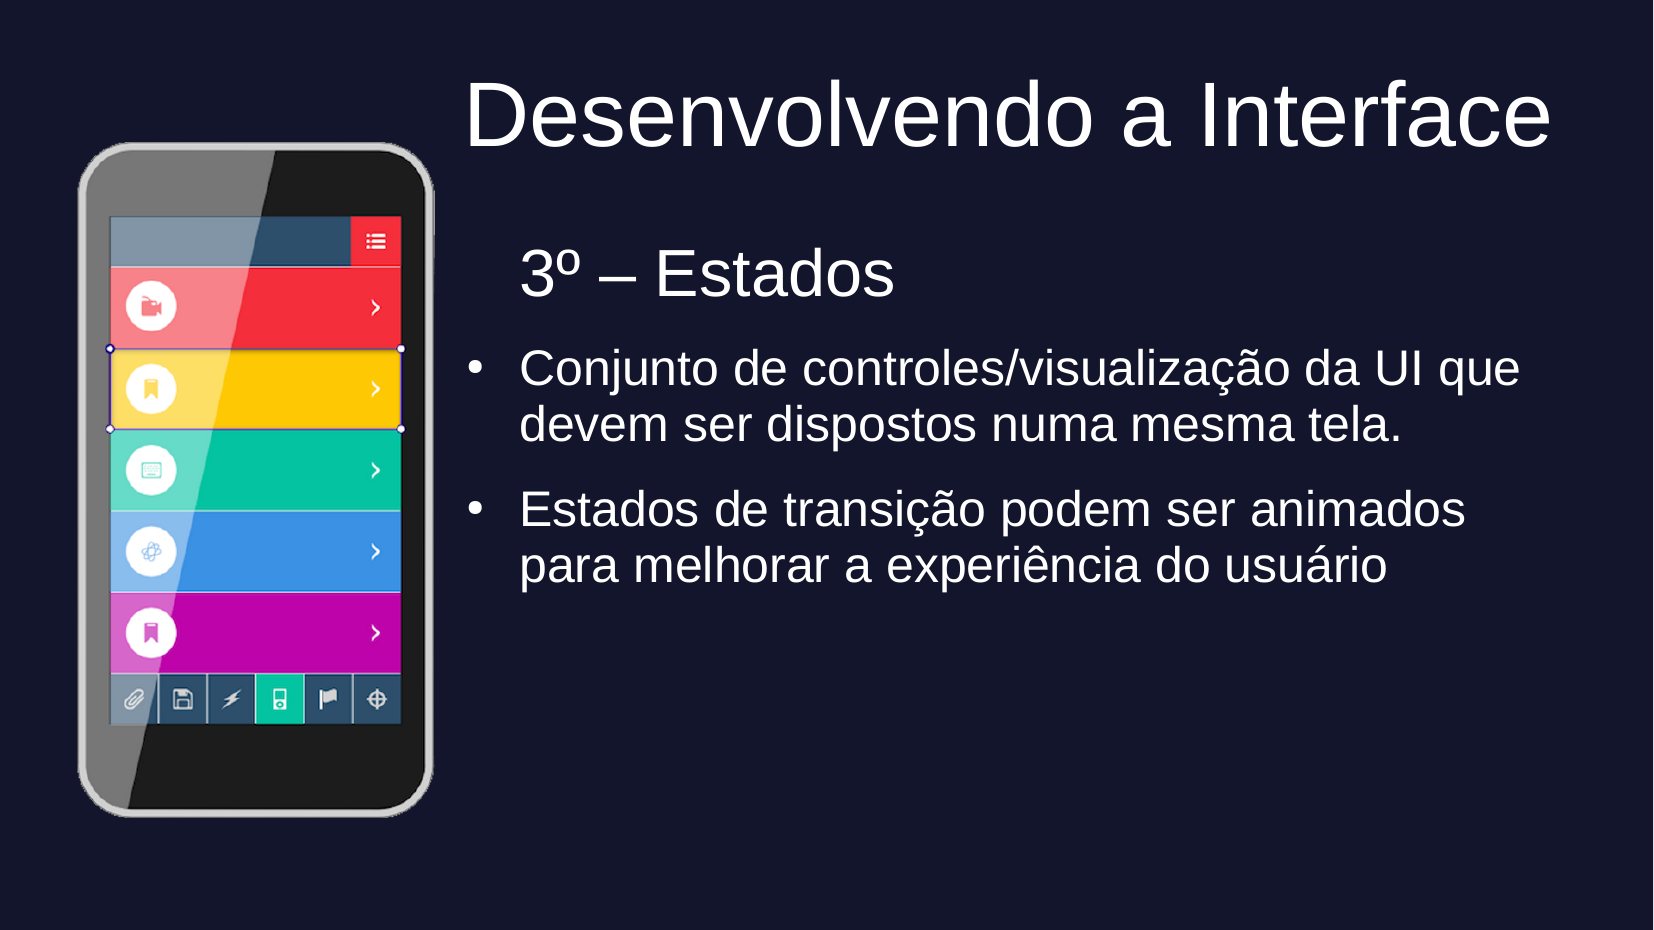

# Desenvolvendo a Interface
3º – Estados
Conjunto de controles/visualização da UI que devem ser dispostos numa mesma tela.
Estados de transição podem ser animados para melhorar a experiência do usuário